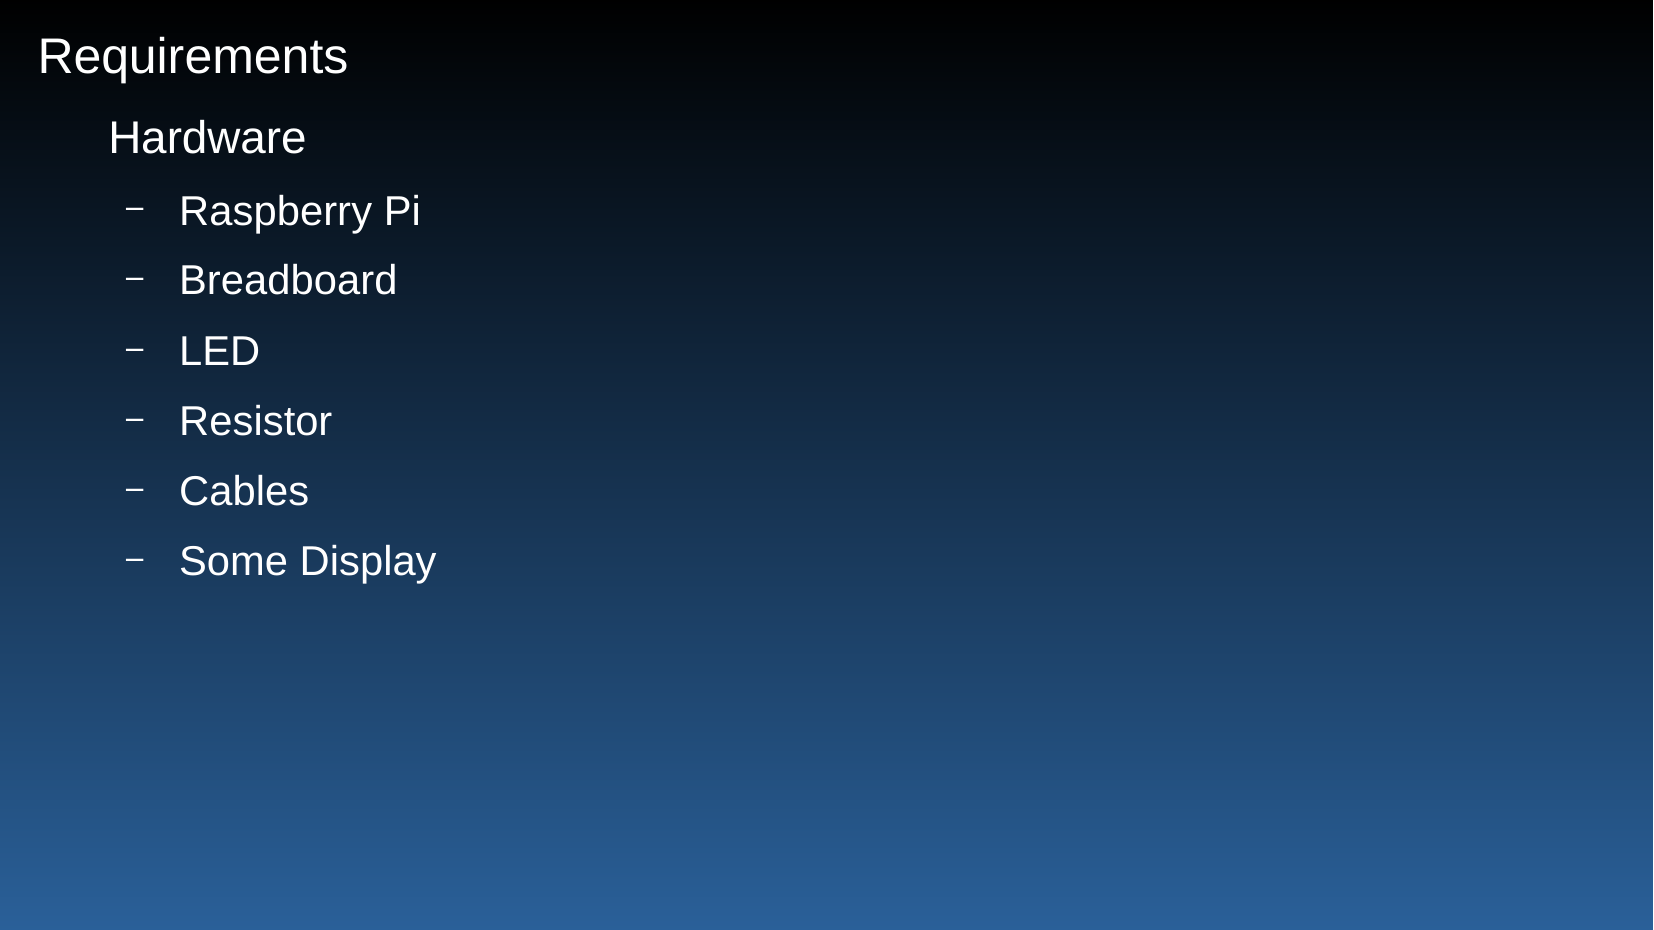

# Requirements
Hardware
Raspberry Pi
Breadboard
LED
Resistor
Cables
Some Display